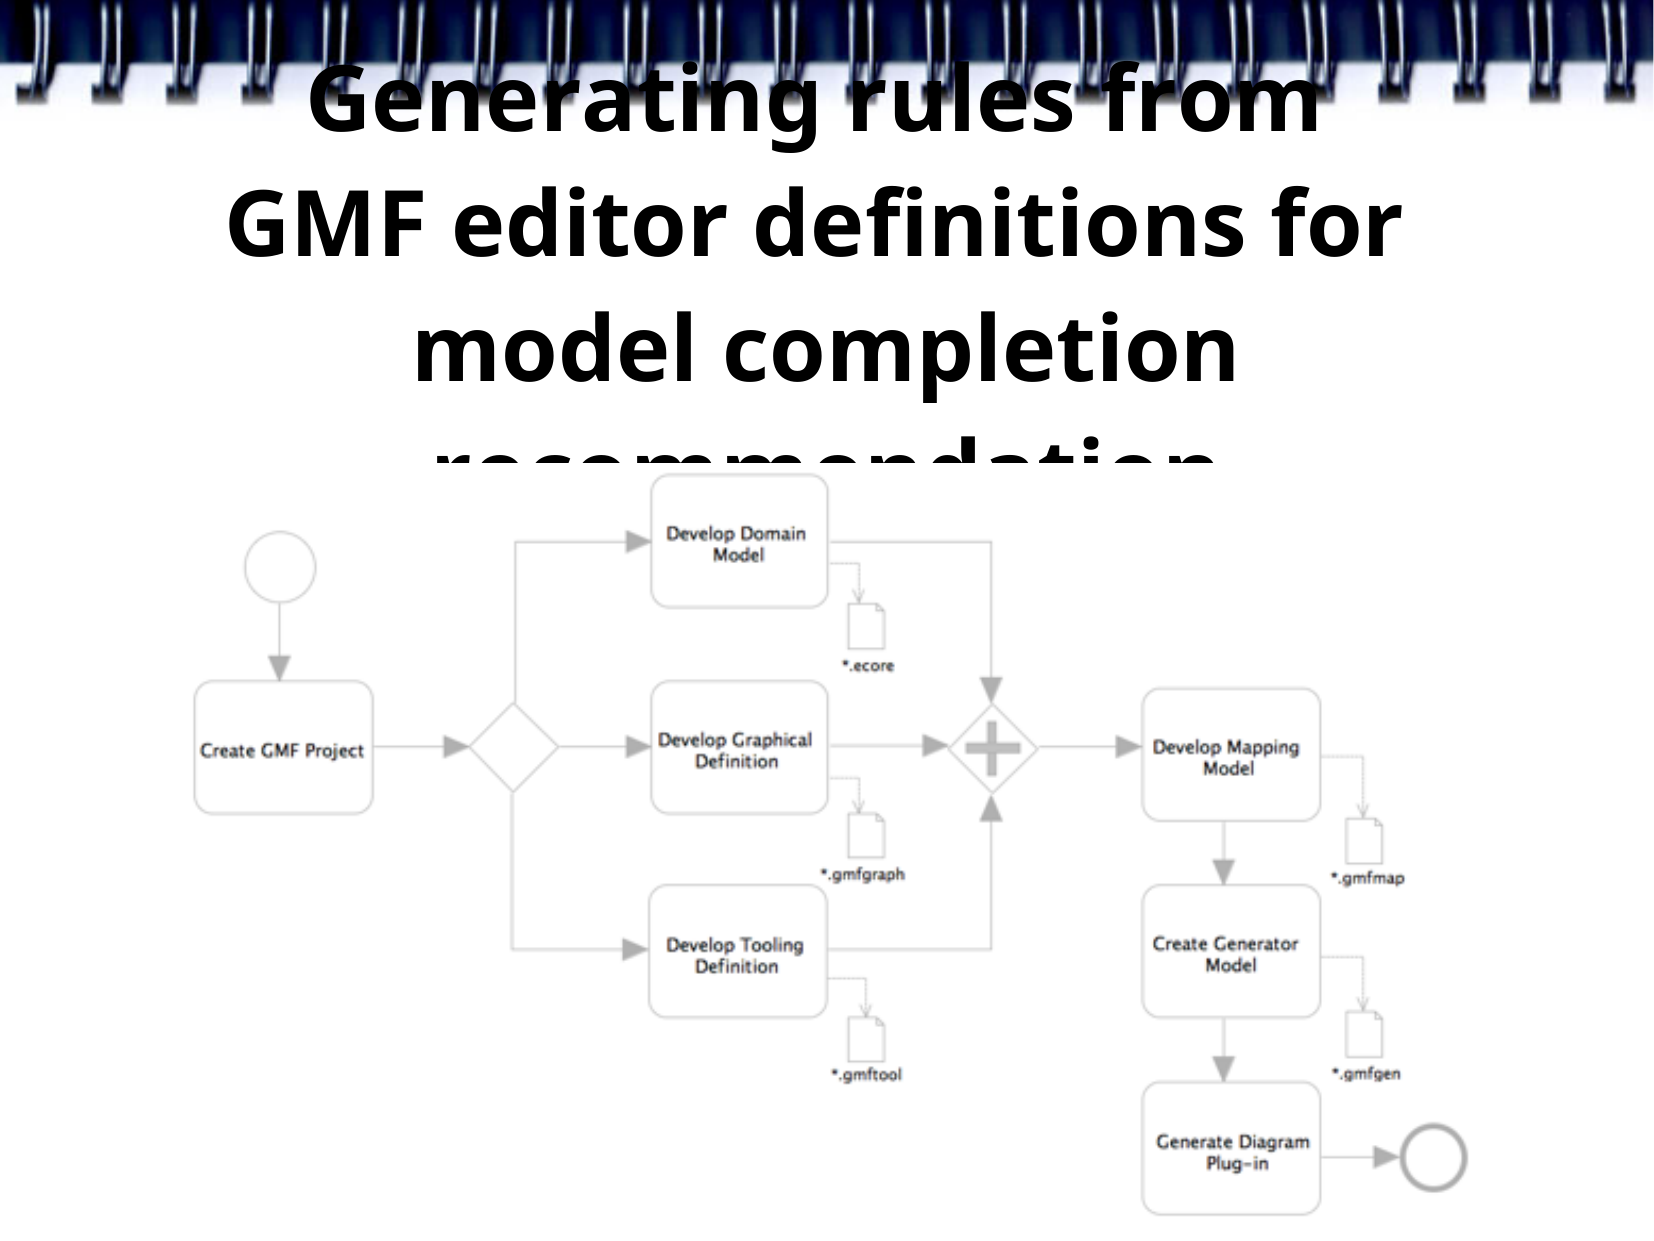

# Generating rules from GMF editor definitions for model completion recommendation